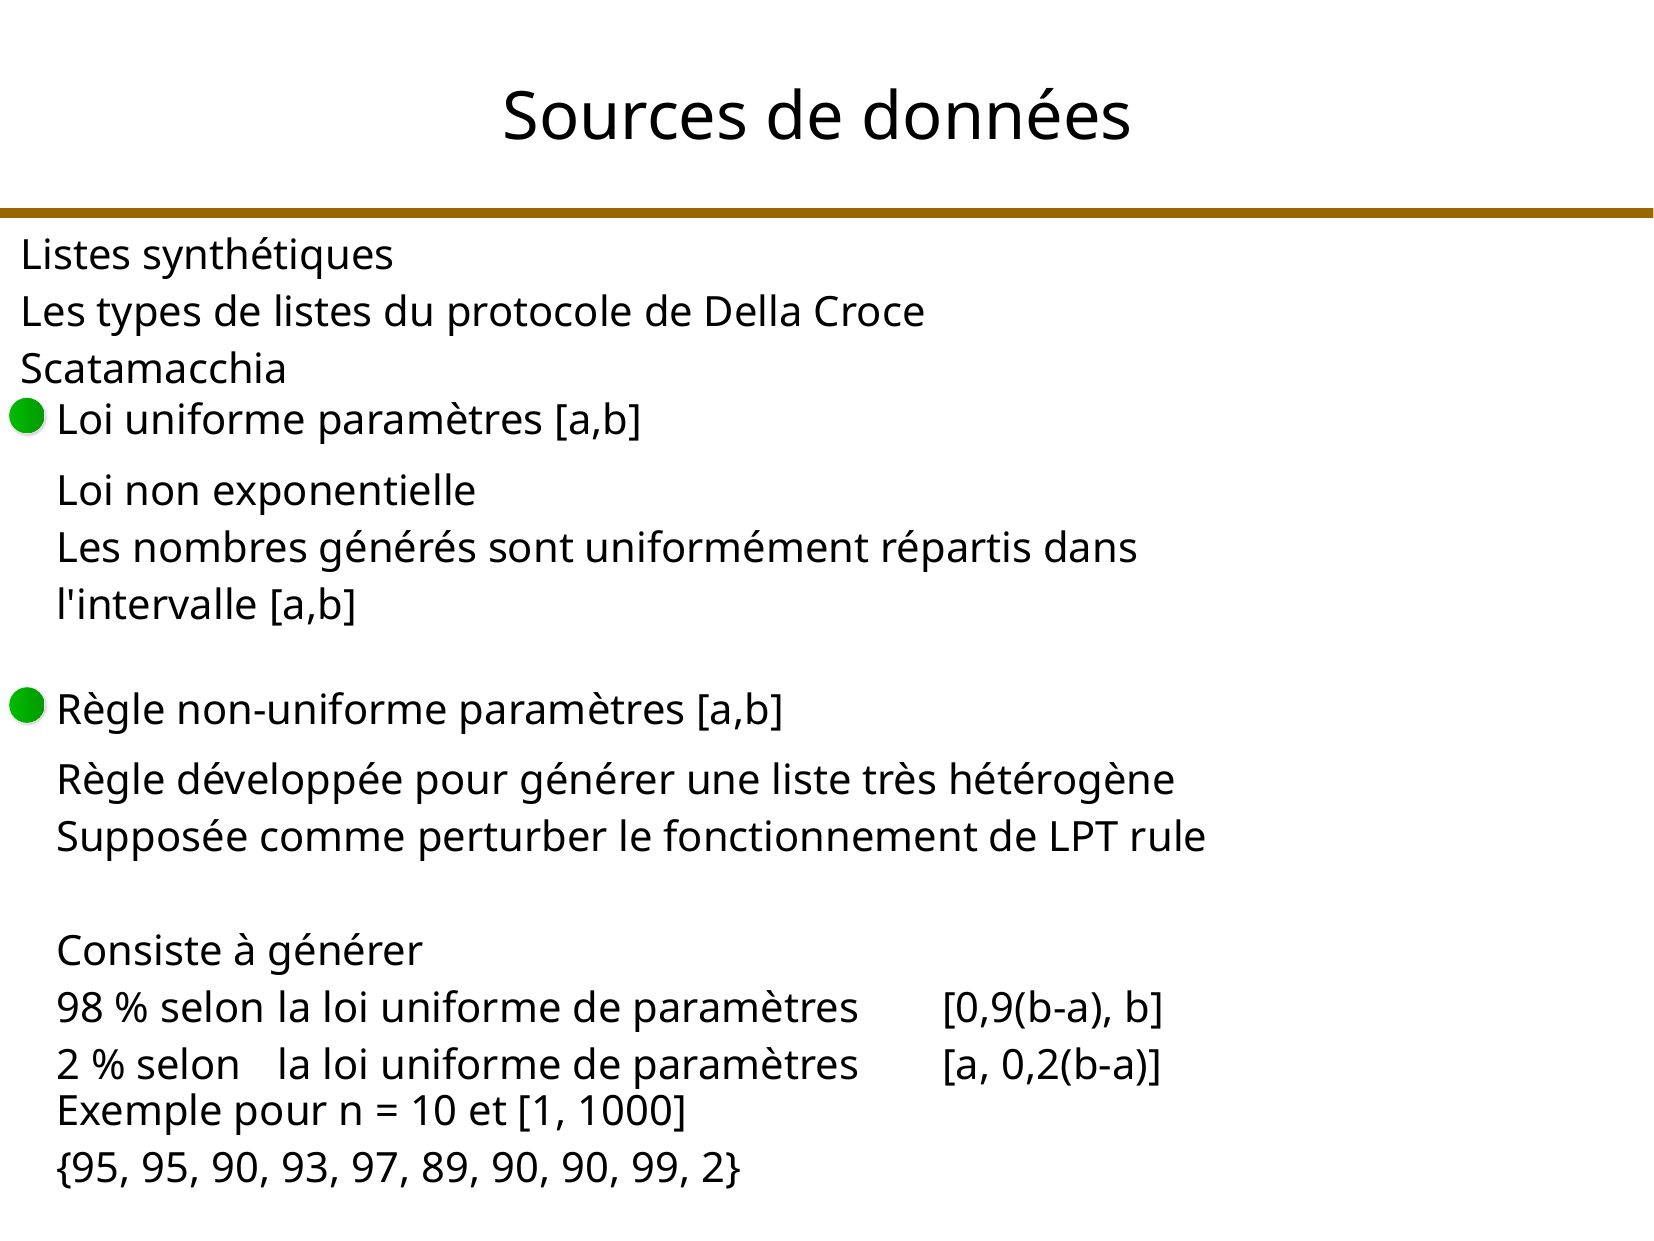

# Sources de données
Listes synthétiques
Les types de listes du protocole de Della Croce Scatamacchia
Loi uniforme paramètres [a,b]
Loi non exponentielle
Les nombres générés sont uniformément répartis dans l'intervalle [a,b]
Règle non-uniforme paramètres [a,b]
Règle développée pour générer une liste très hétérogène
Supposée comme perturber le fonctionnement de LPT rule
Consiste à générer
98 % selon 	la loi uniforme de paramètres 	[0,9(b-a), b]
2 % selon 	la loi uniforme de paramètres 	[a, 0,2(b-a)]
Exemple pour n = 10 et [1, 1000]
{95, 95, 90, 93, 97, 89, 90, 90, 99, 2}